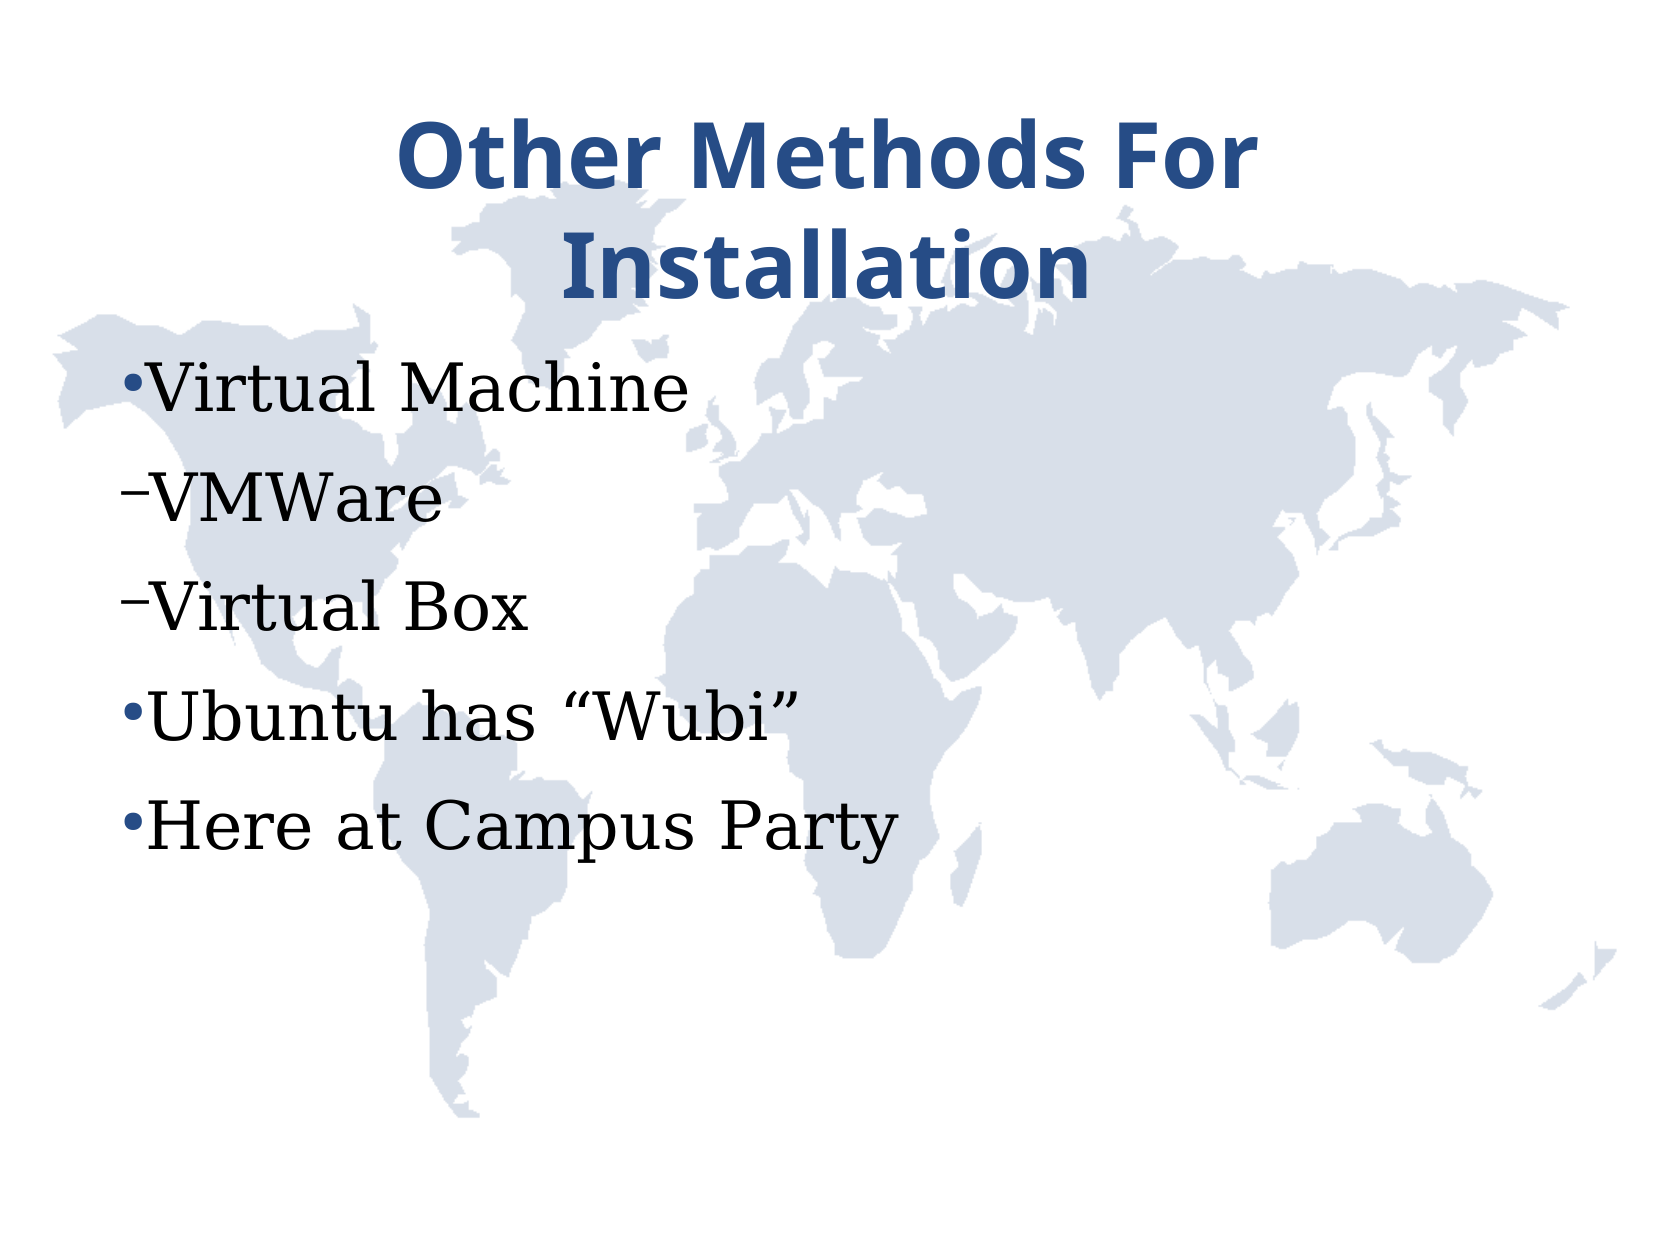

# Other Methods For Installation
Virtual Machine
VMWare
Virtual Box
Ubuntu has “Wubi”
Here at Campus Party